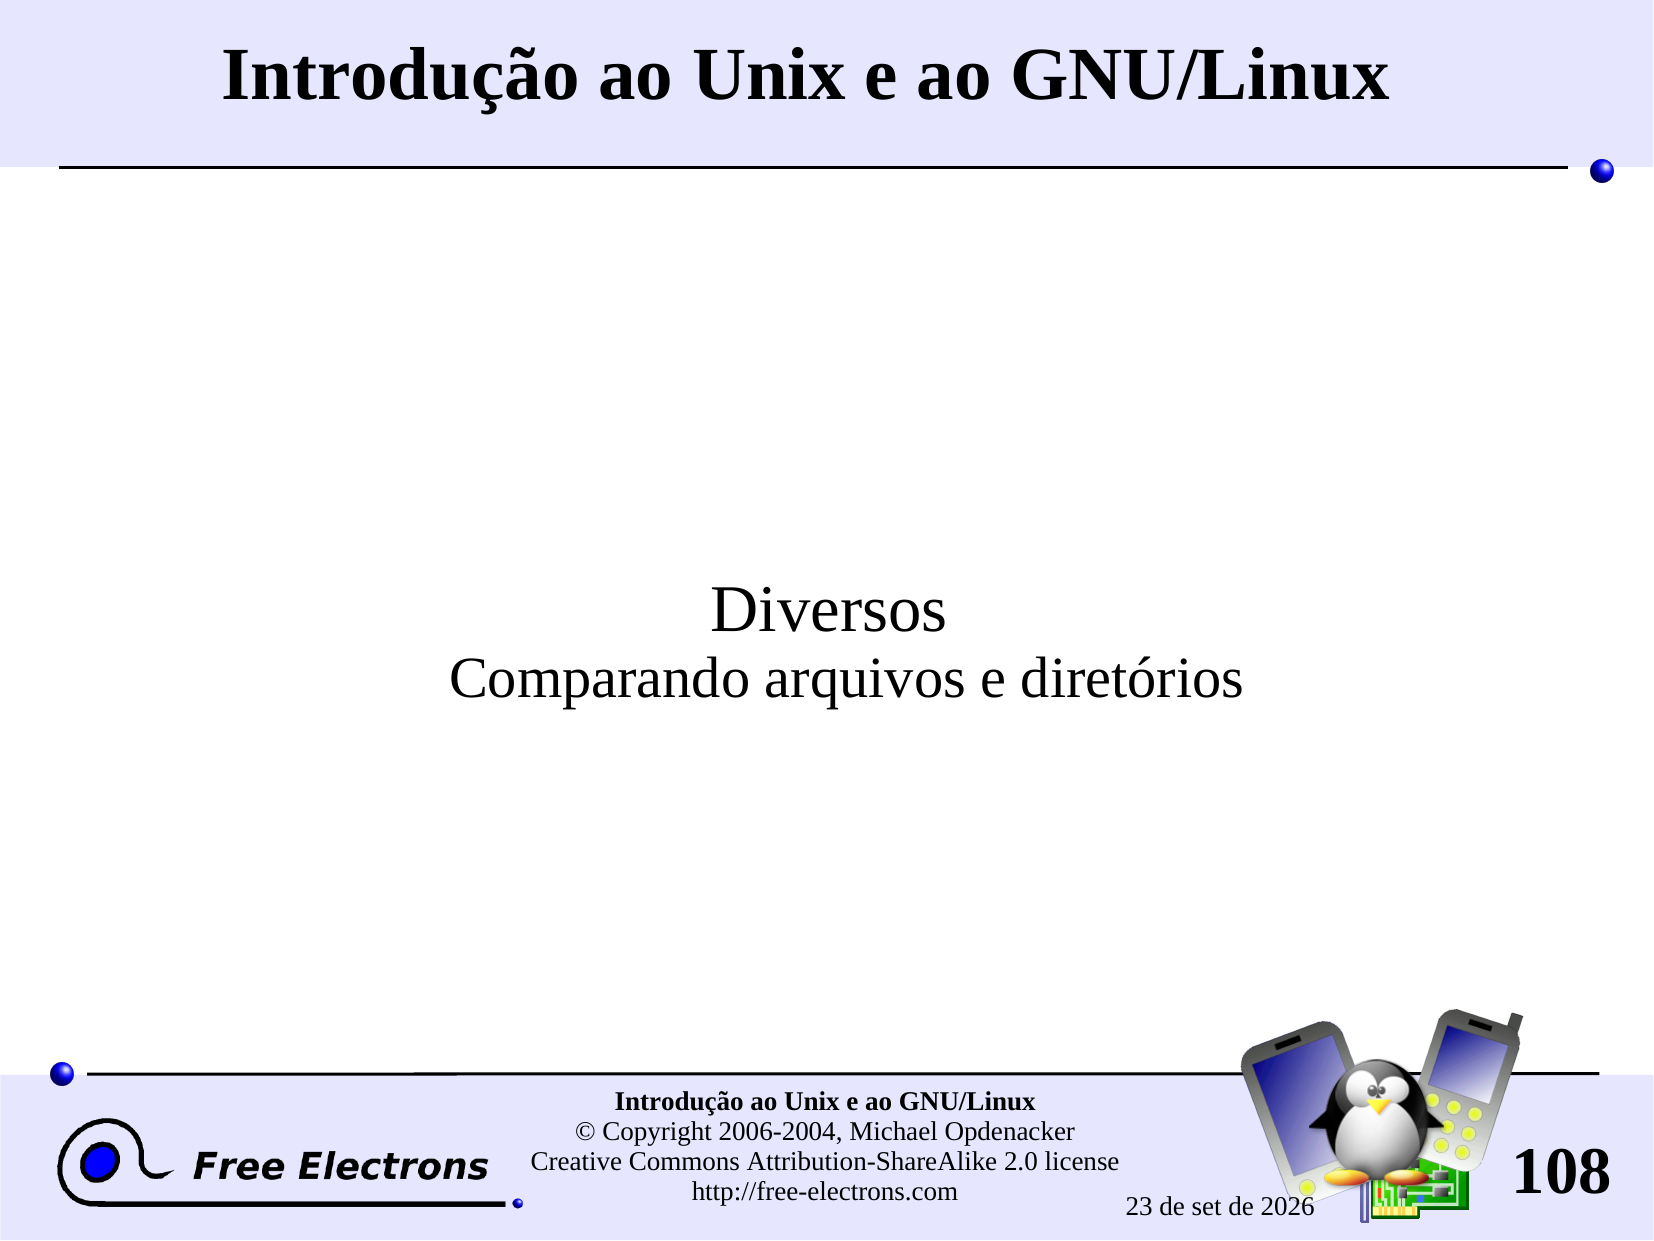

# Introdução ao Unix e ao GNU/Linux
Diversos
Comparando arquivos e diretórios